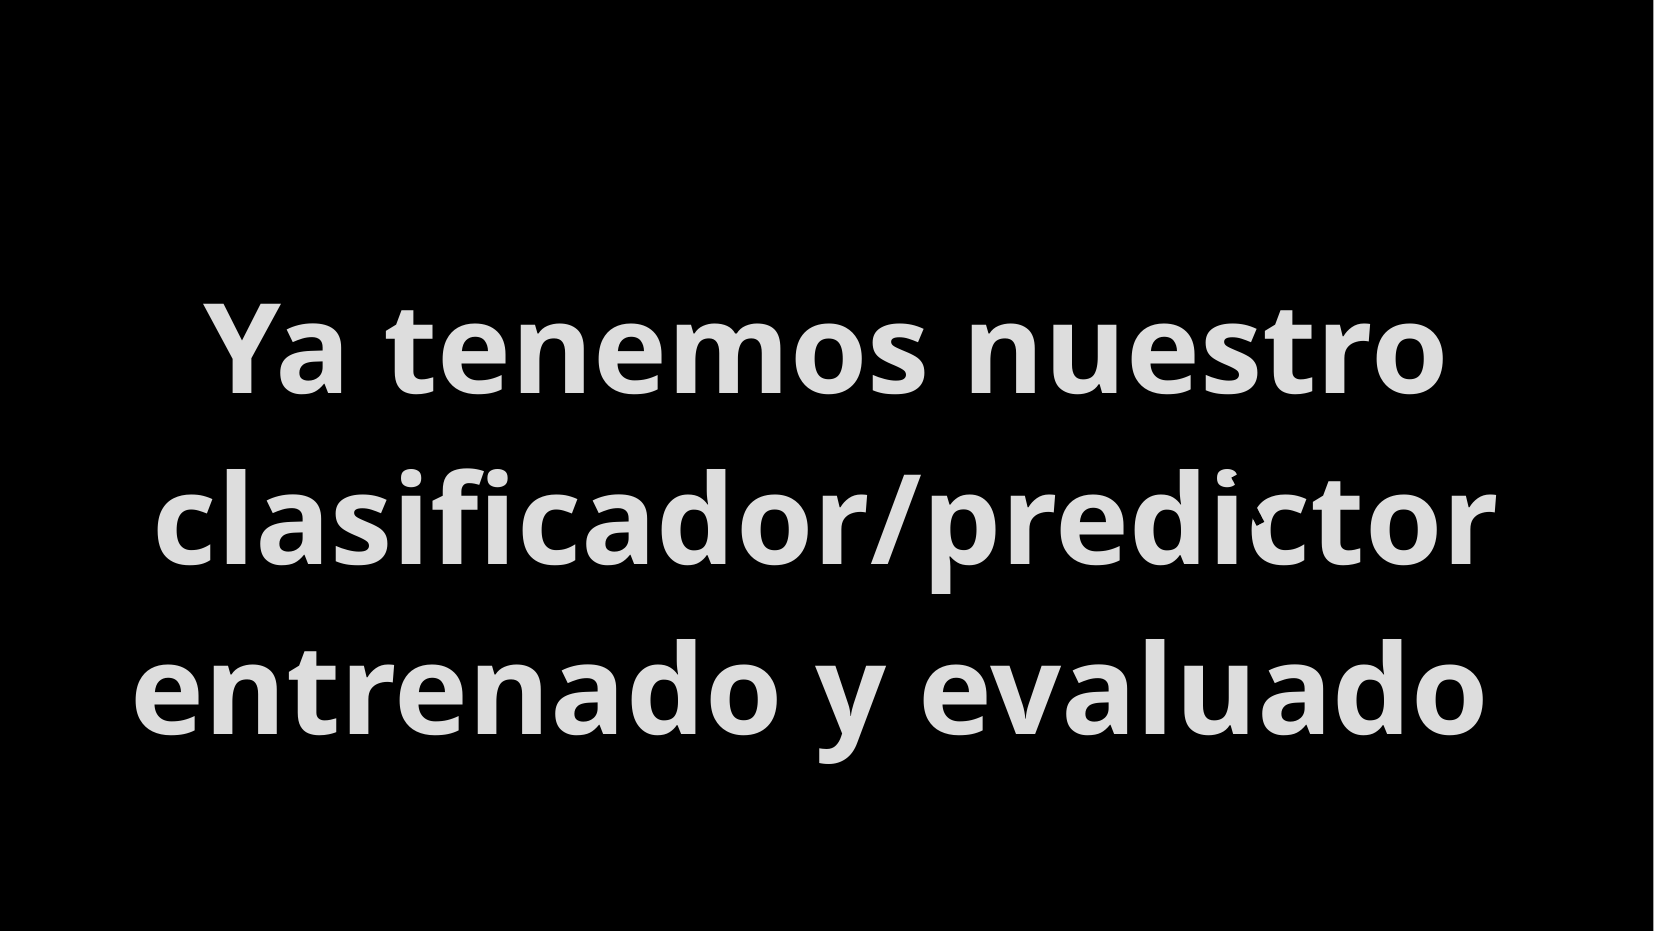

Ya tenemos nuestro clasificador/predictor entrenado y evaluado